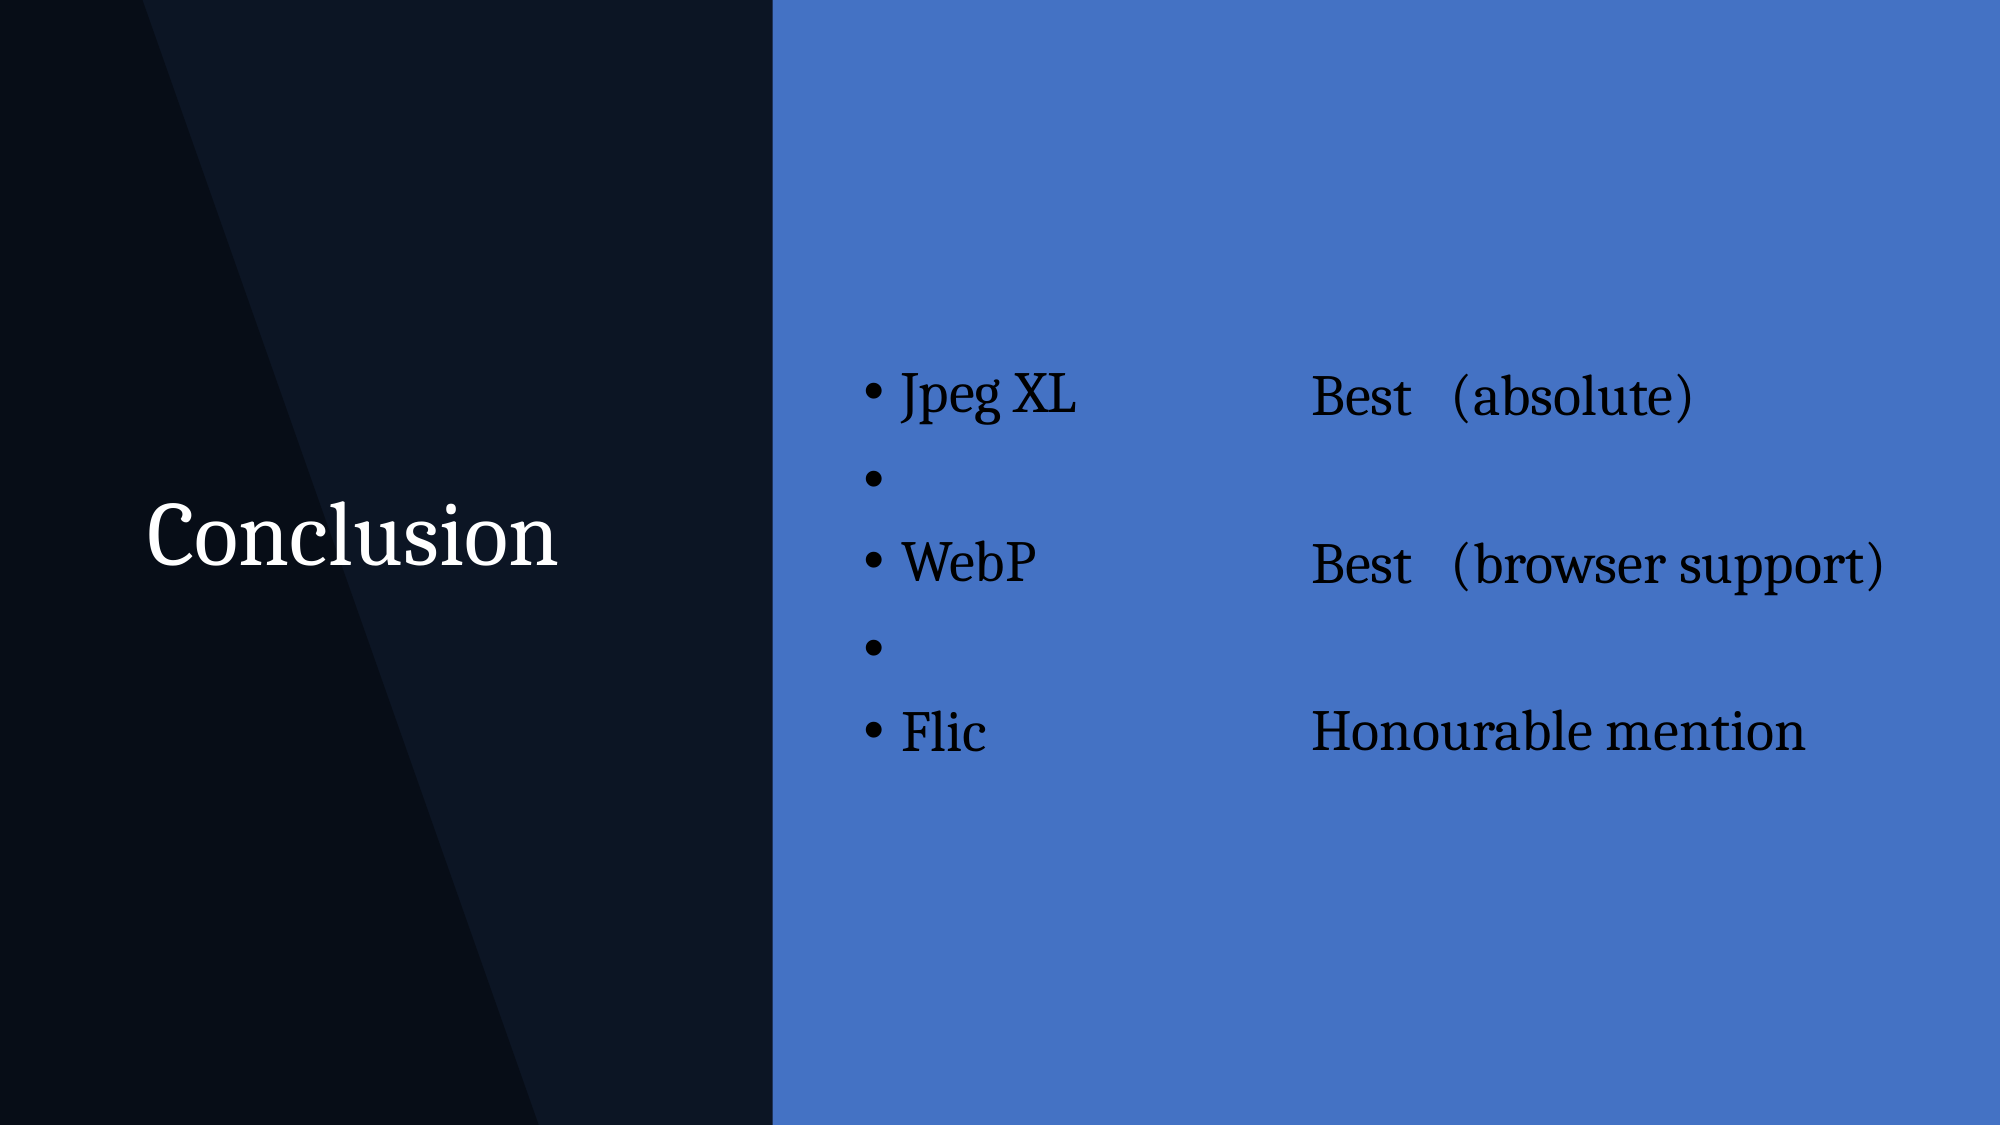

Jpeg XL
WebP
Flic
Best   (absolute)
Best   (browser support)
Honourable mention
# Conclusion